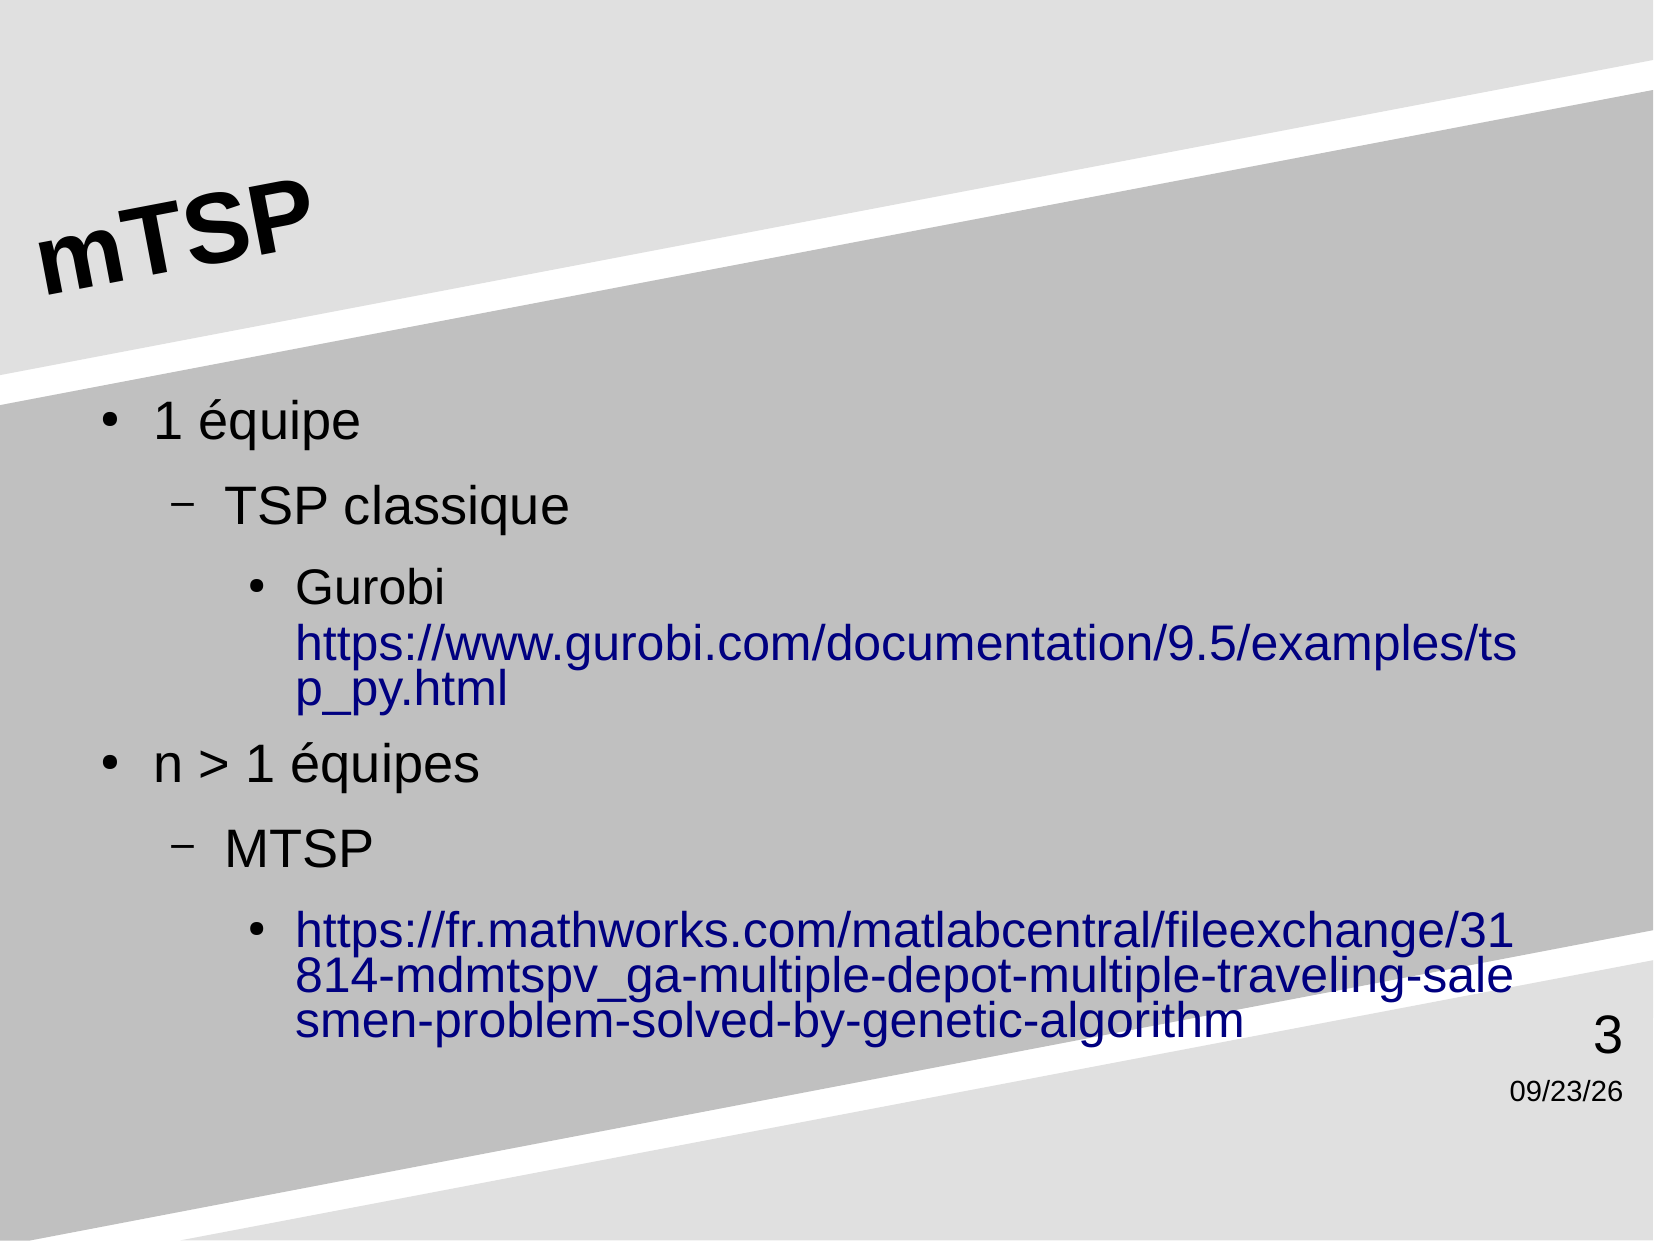

# mTSP
1 équipe
TSP classique
Gurobi https://www.gurobi.com/documentation/9.5/examples/tsp_py.html
n > 1 équipes
MTSP
https://fr.mathworks.com/matlabcentral/fileexchange/31814-mdmtspv_ga-multiple-depot-multiple-traveling-salesmen-problem-solved-by-genetic-algorithm
3